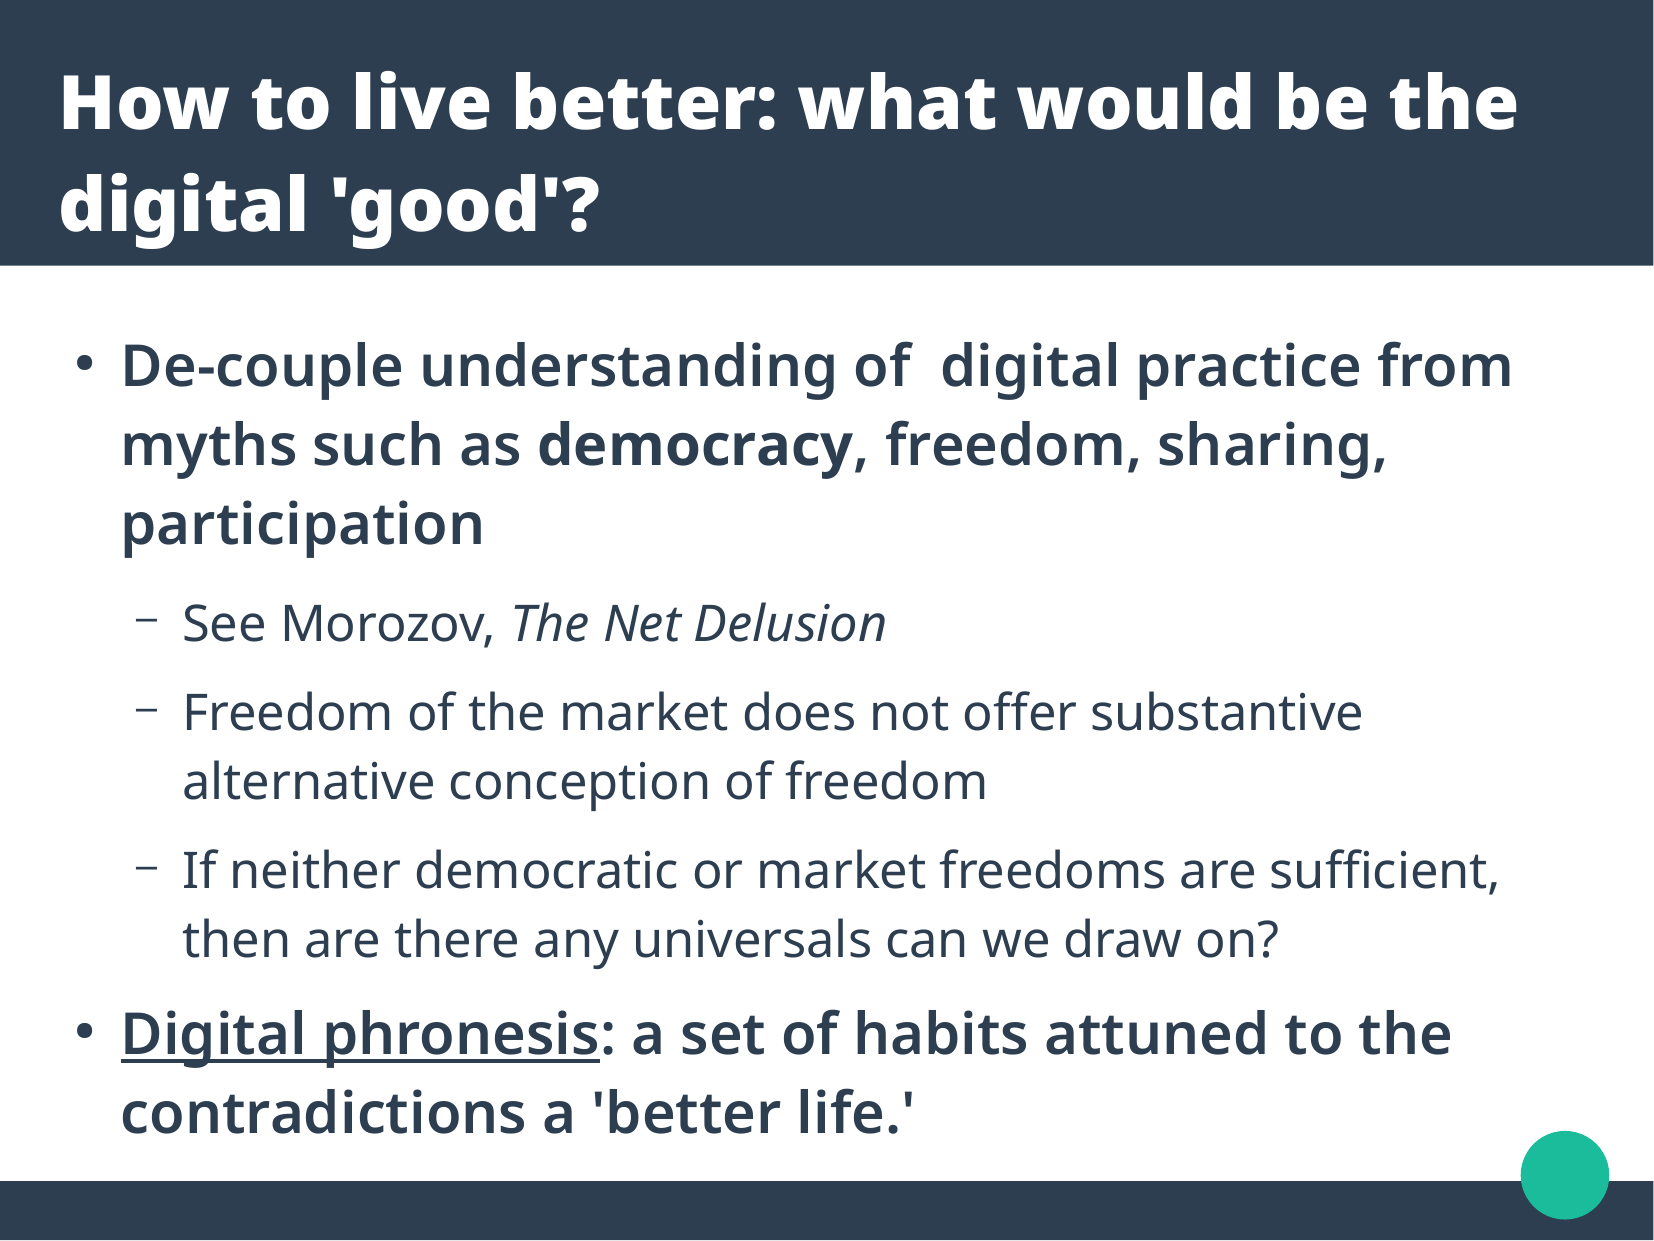

# How to live better: what would be the digital 'good'?
De-couple understanding of digital practice from myths such as democracy, freedom, sharing, participation
See Morozov, The Net Delusion
Freedom of the market does not offer substantive alternative conception of freedom
If neither democratic or market freedoms are sufficient, then are there any universals can we draw on?
Digital phronesis: a set of habits attuned to the contradictions a 'better life.'